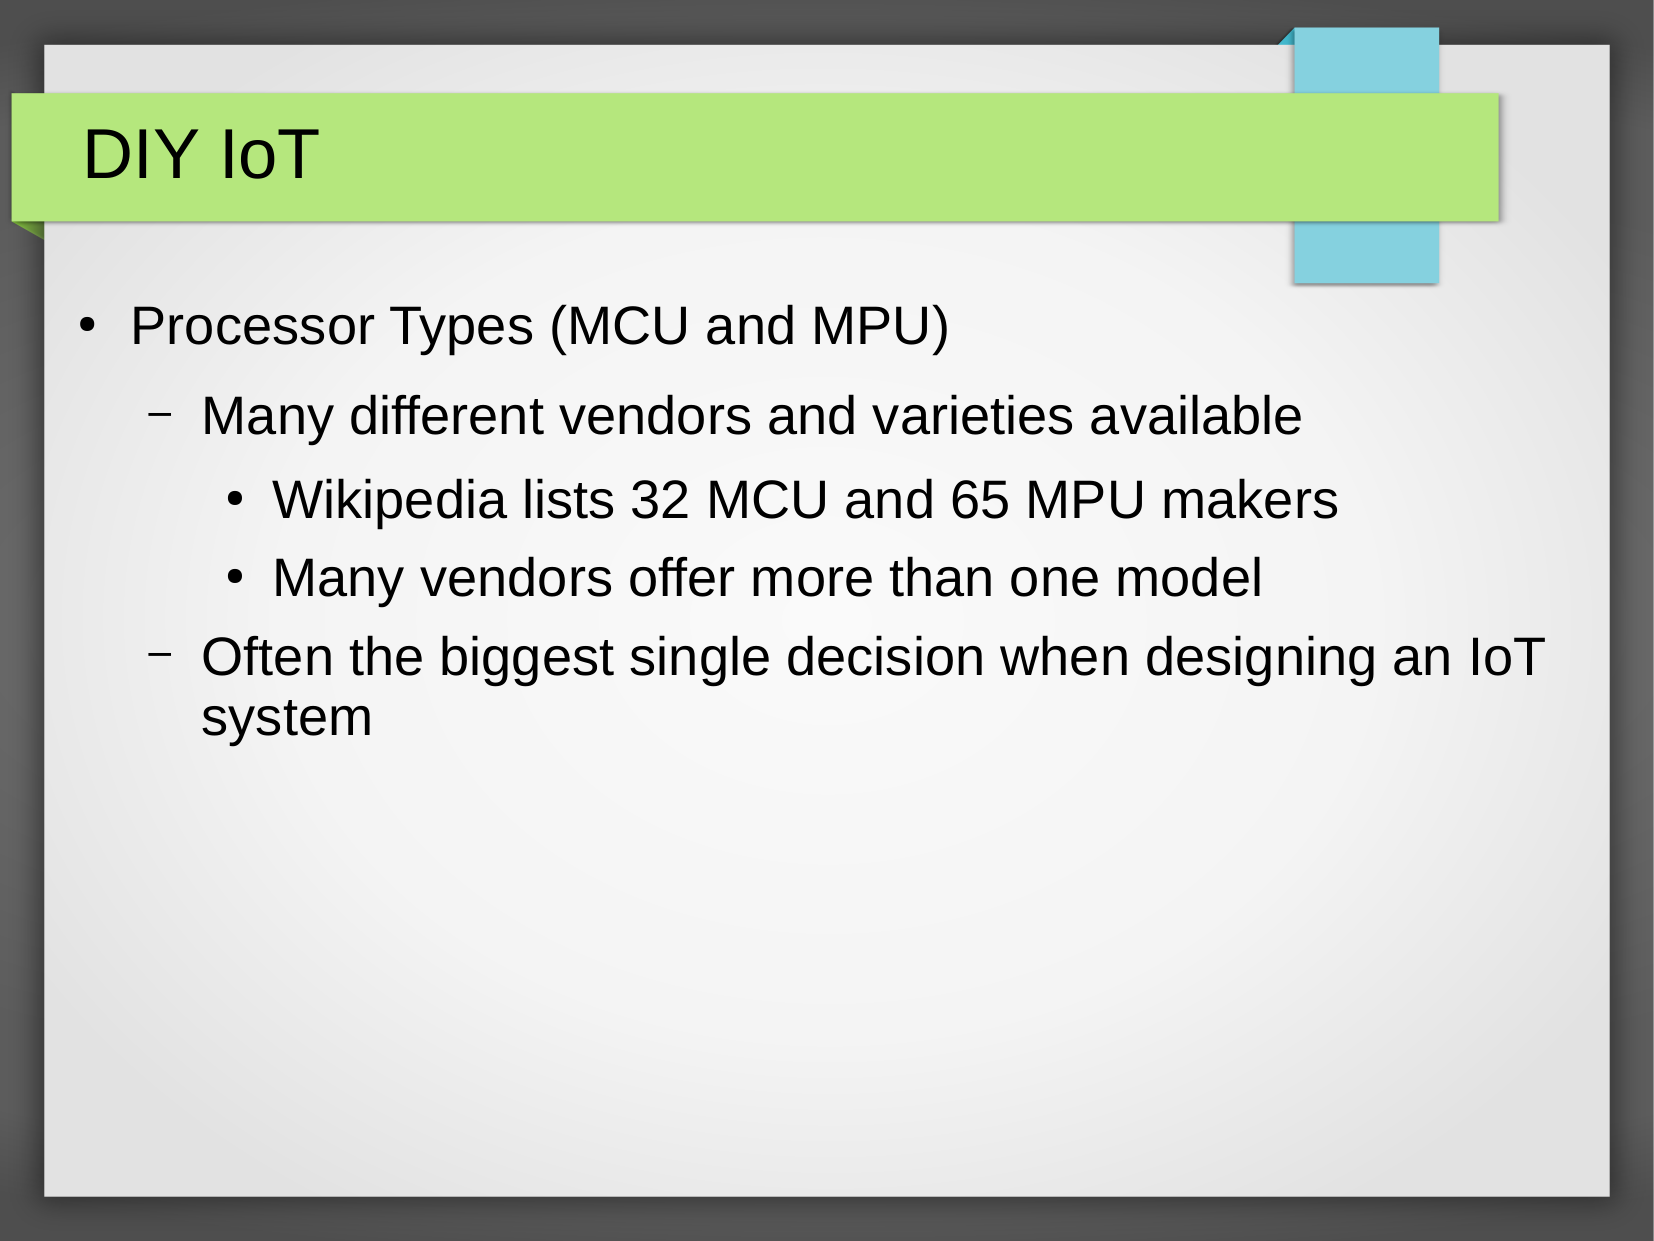

# DIY IoT
Processor Types (MCU and MPU)
Many different vendors and varieties available
Wikipedia lists 32 MCU and 65 MPU makers
Many vendors offer more than one model
Often the biggest single decision when designing an IoT system